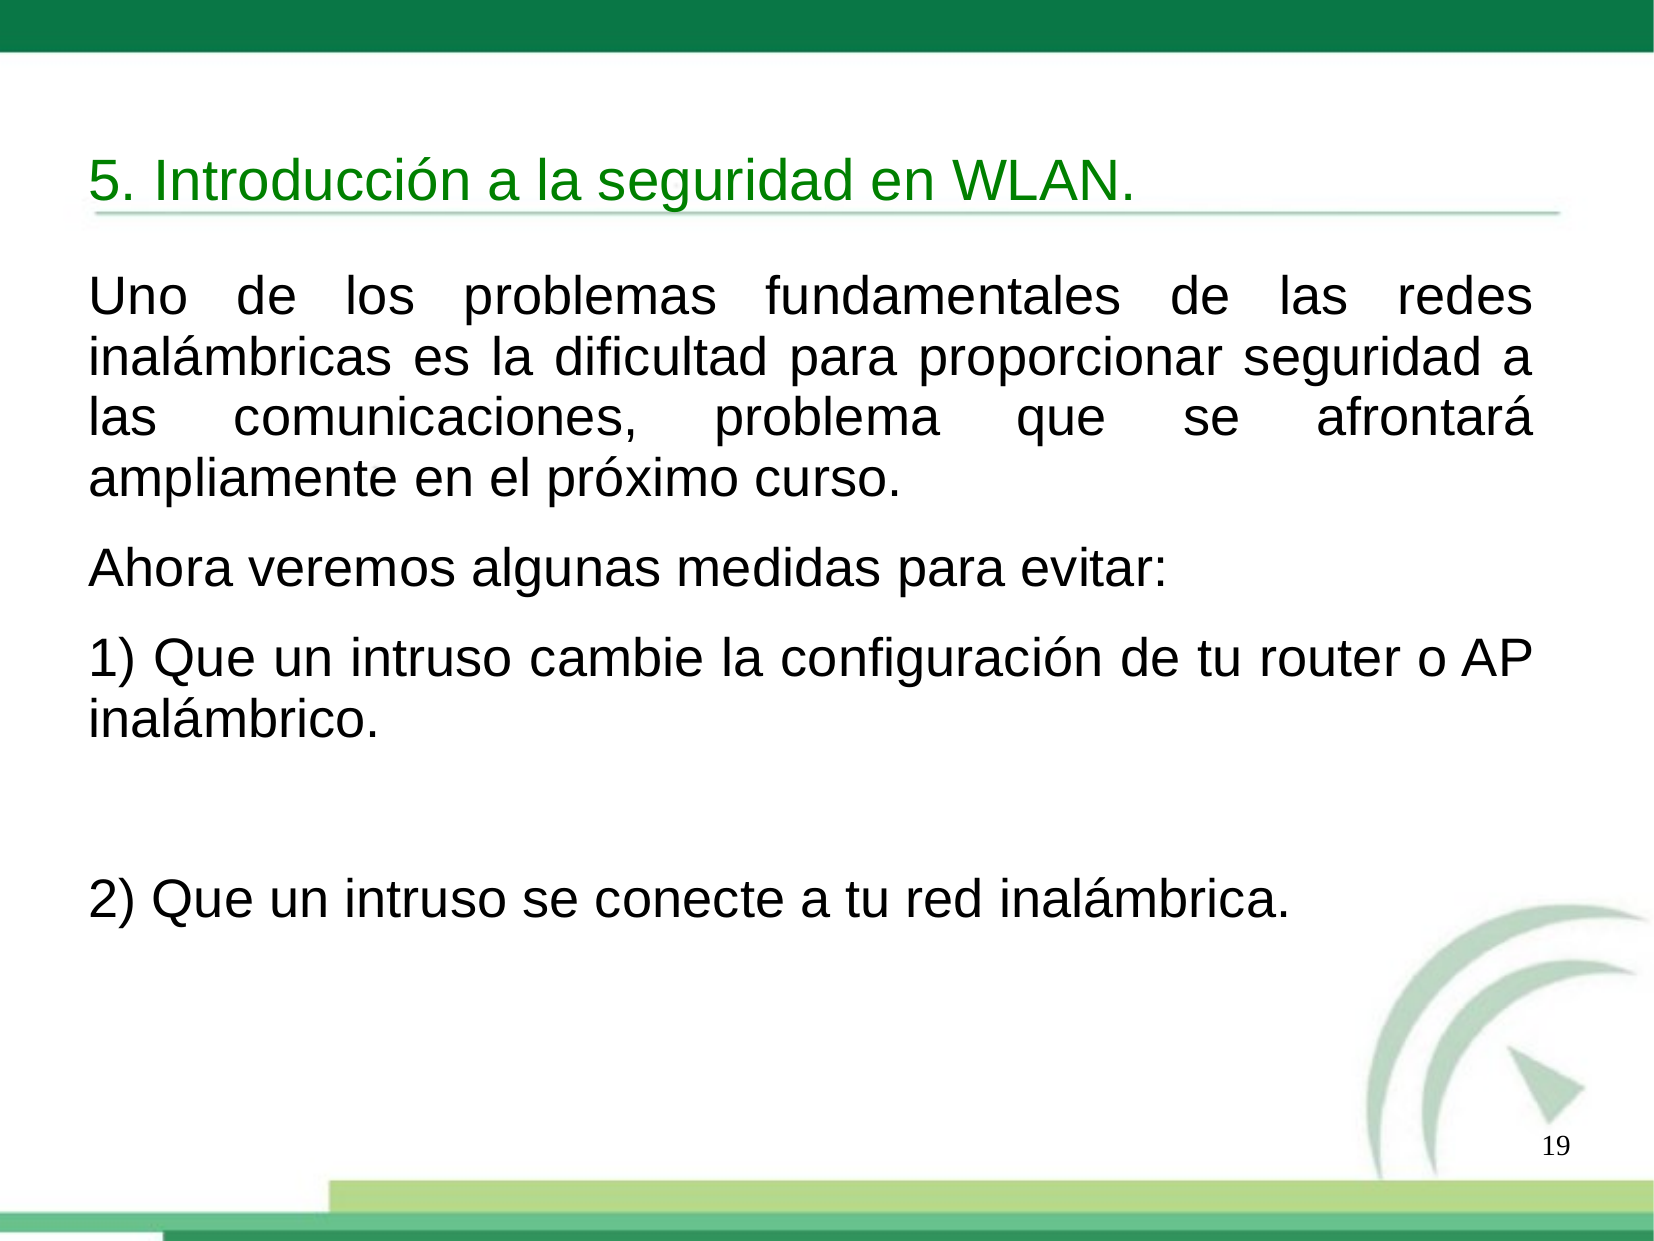

5. Introducción a la seguridad en WLAN.
# Uno de los problemas fundamentales de las redes inalámbricas es la dificultad para proporcionar seguridad a las comunicaciones, problema que se afrontará ampliamente en el próximo curso.
Ahora veremos algunas medidas para evitar:
1) Que un intruso cambie la configuración de tu router o AP inalámbrico.
2) Que un intruso se conecte a tu red inalámbrica.
19